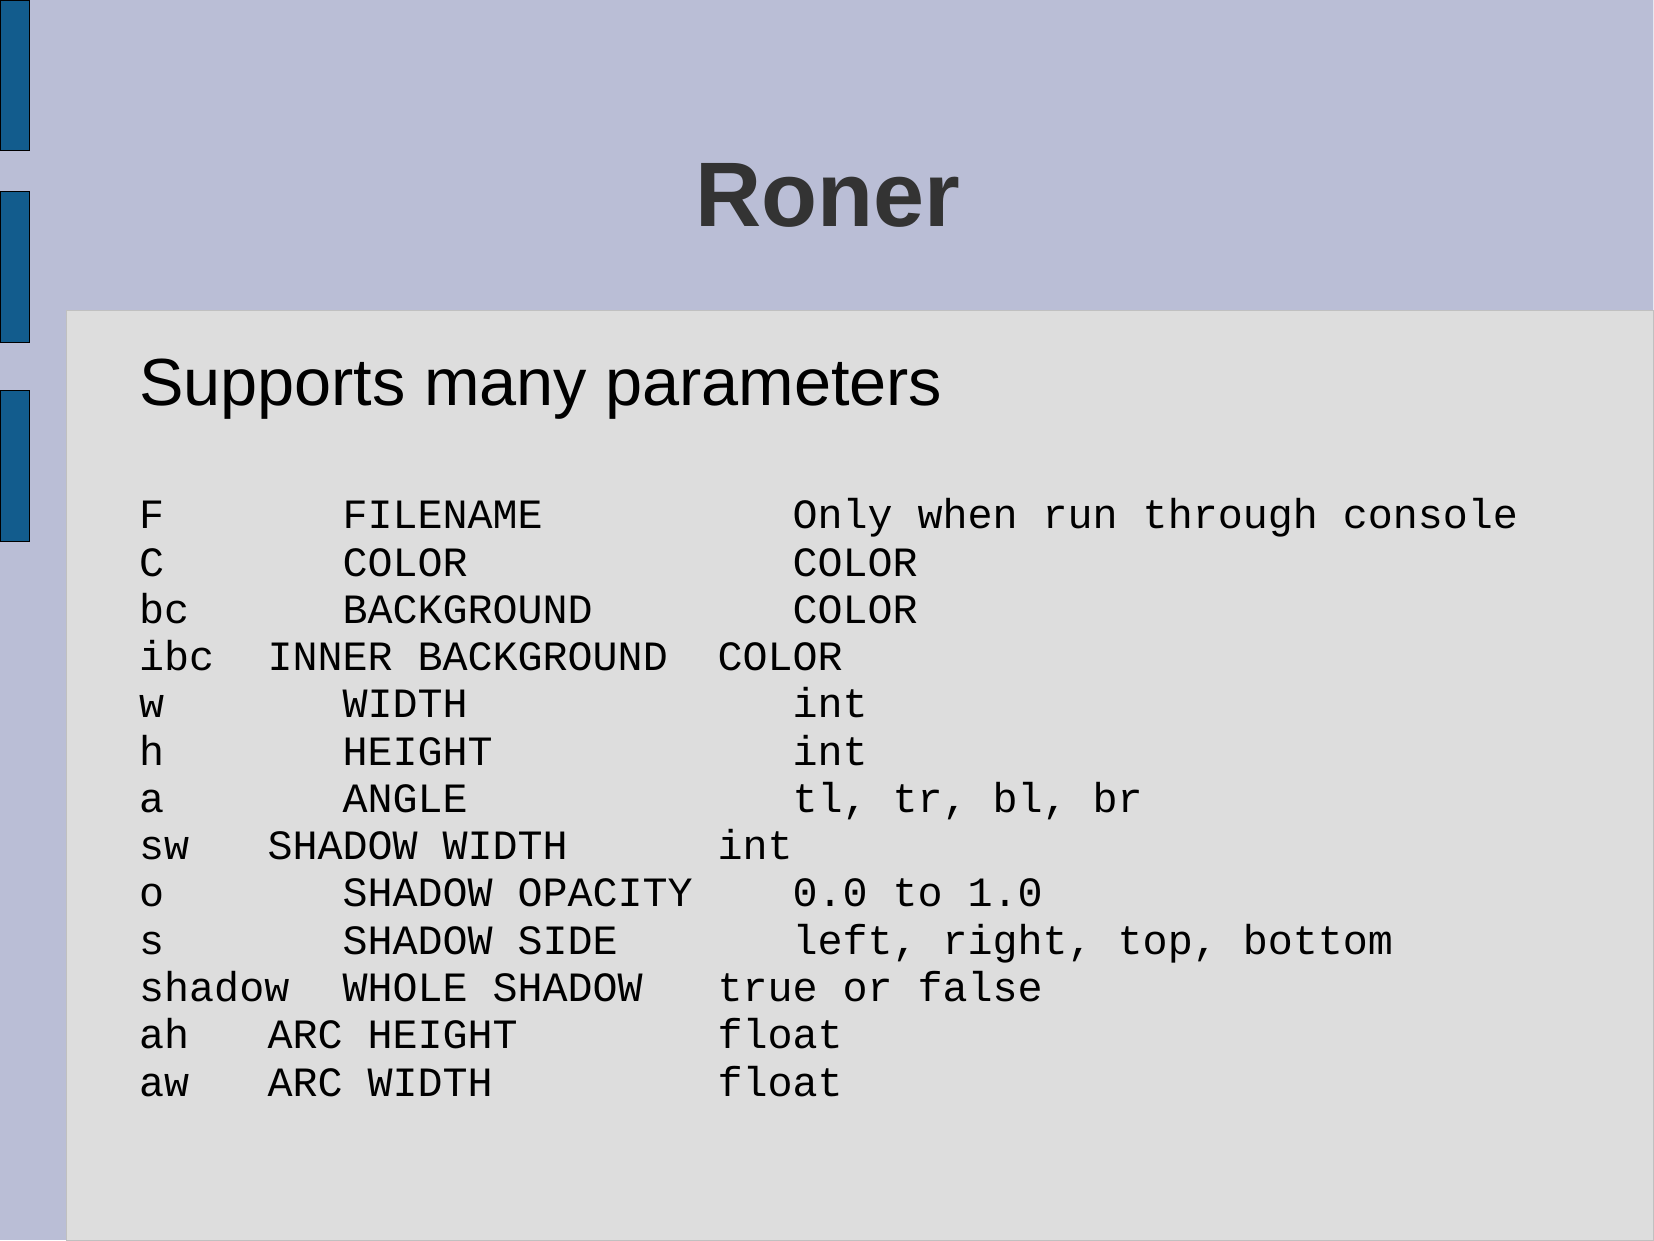

# Roner
Supports many parameters
F		FILENAME				Only when run through console
C		COLOR					COLOR
bc		BACKGROUND			COLOR
ibc	INNER BACKGROUND 	COLOR
w 		WIDTH 				int
h 		HEIGHT 				int
a 		ANGLE 				tl, tr, bl, br
sw 	SHADOW WIDTH 		int
o 		SHADOW OPACITY 	0.0 to 1.0
s 		SHADOW SIDE 		left, right, top, bottom
shadow 	WHOLE SHADOW 	true or false
ah 	ARC HEIGHT 			float
aw 	ARC WIDTH 			float